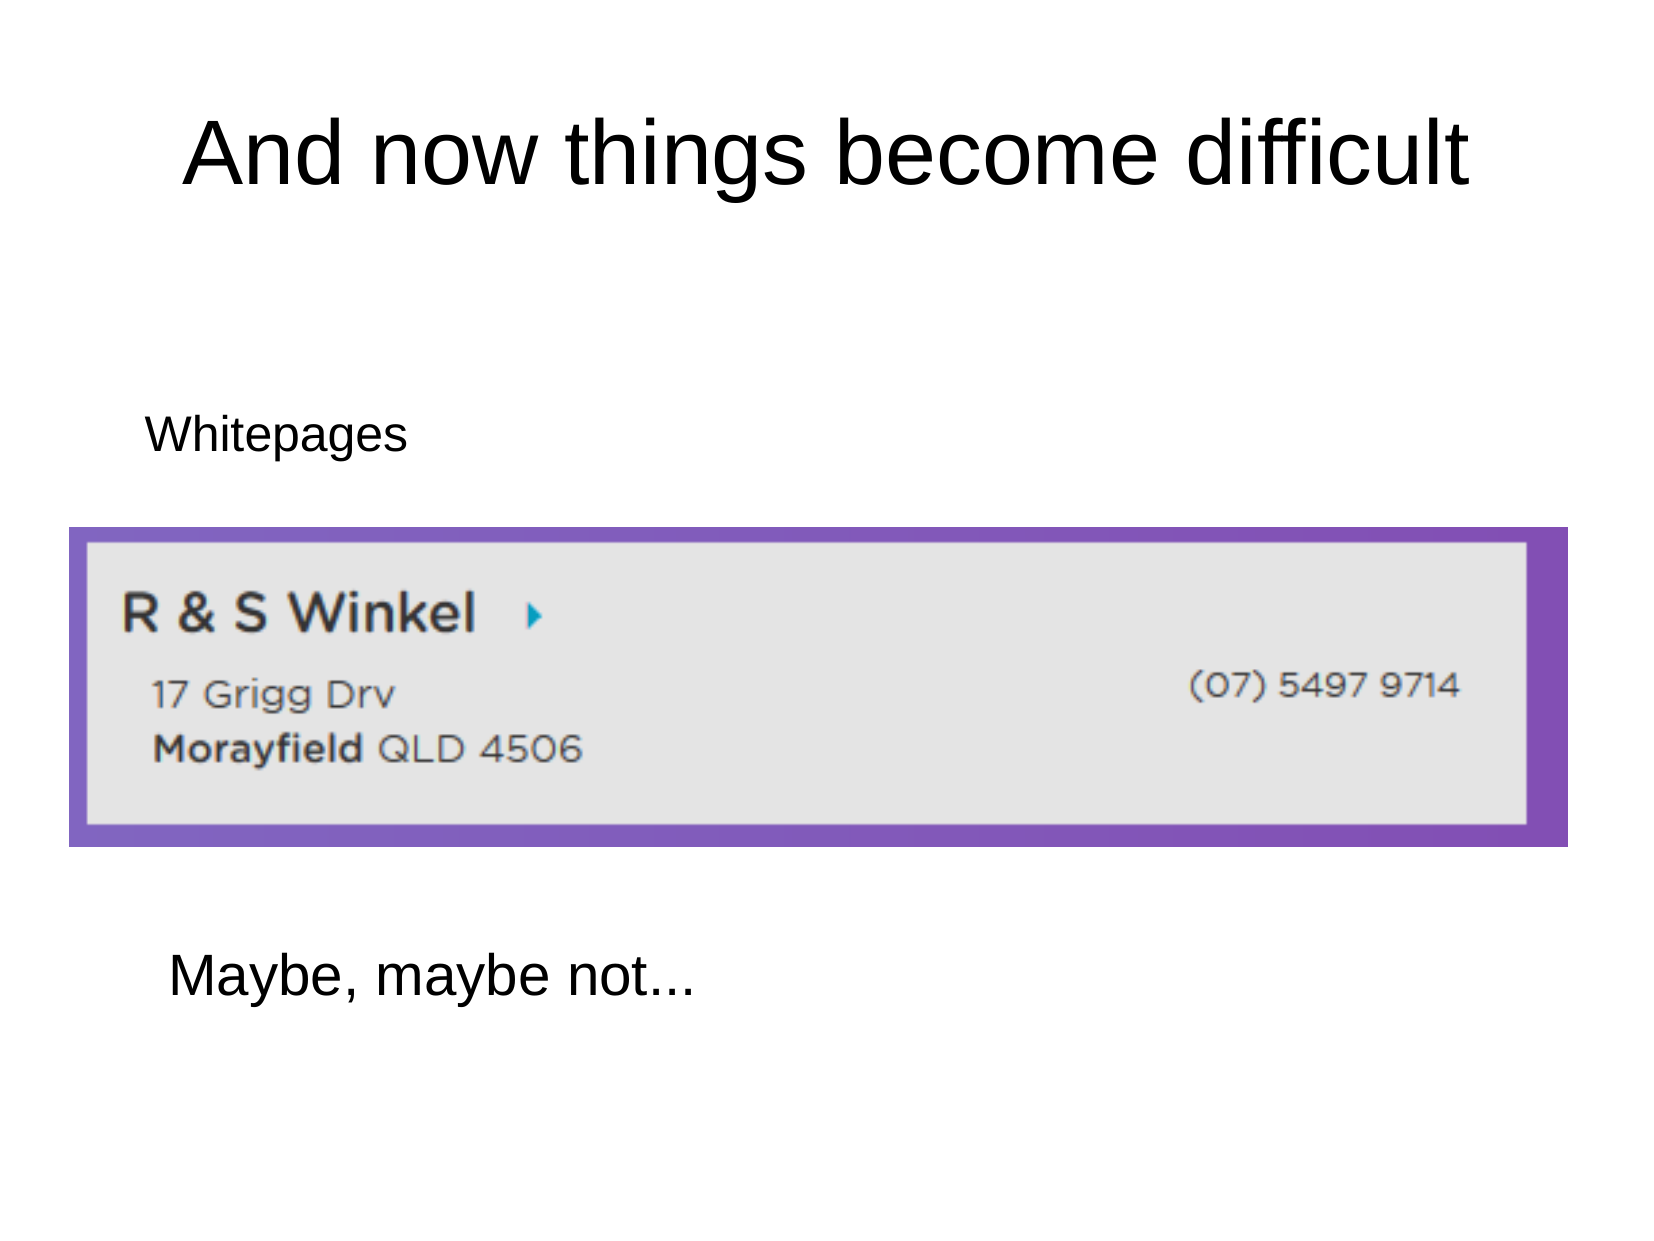

# And now things become difficult
Whitepages
Maybe, maybe not...